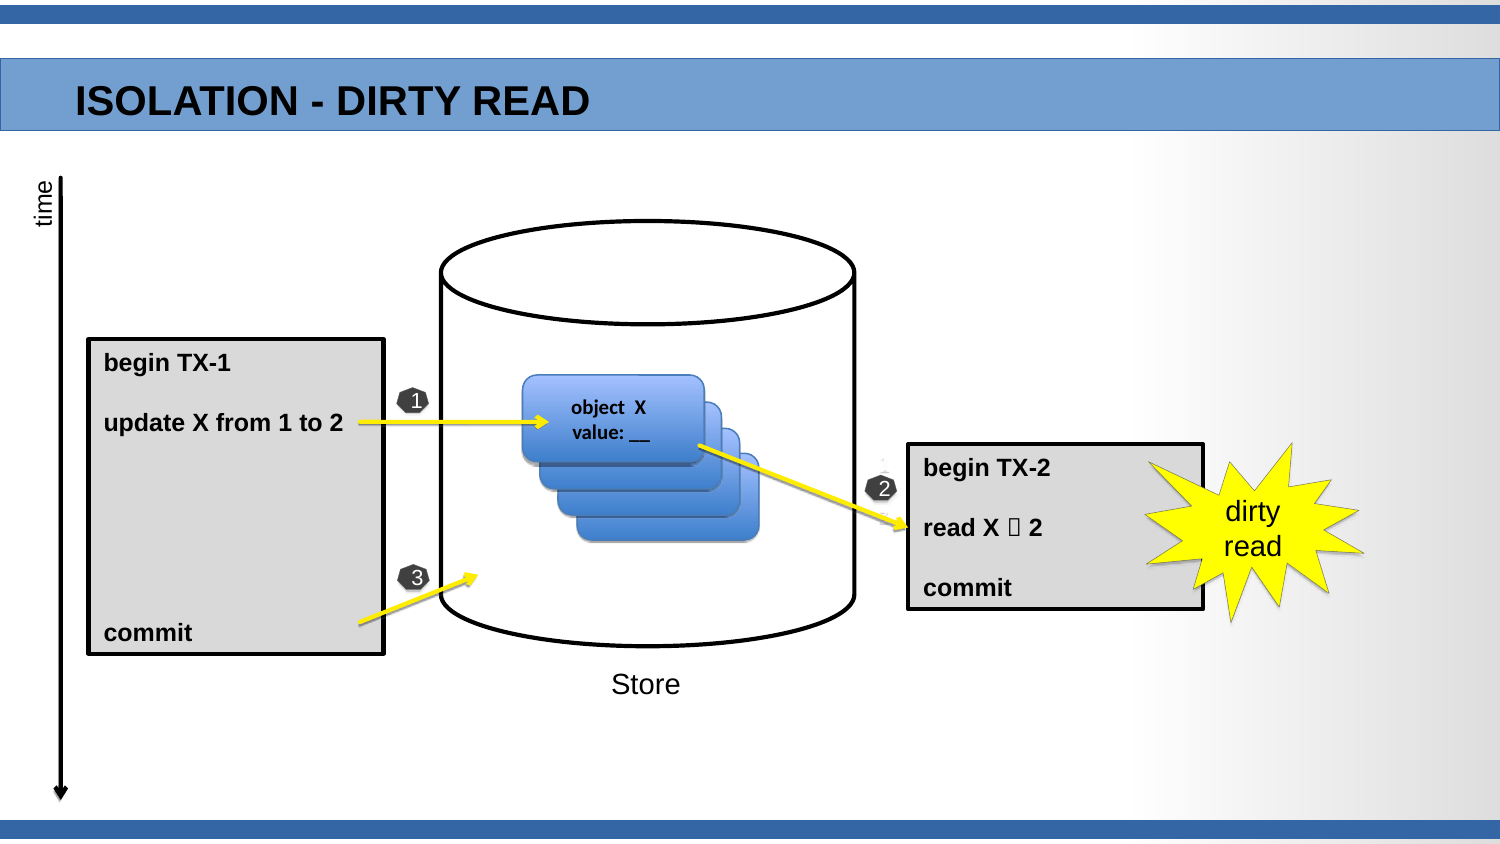

# Isolation - DIRTY READ
time
begin TX-1
update X from 1 to 2
commit
object X
value: __
1
dirty read
begin TX-2
read X  2
commit
12z
3
Store